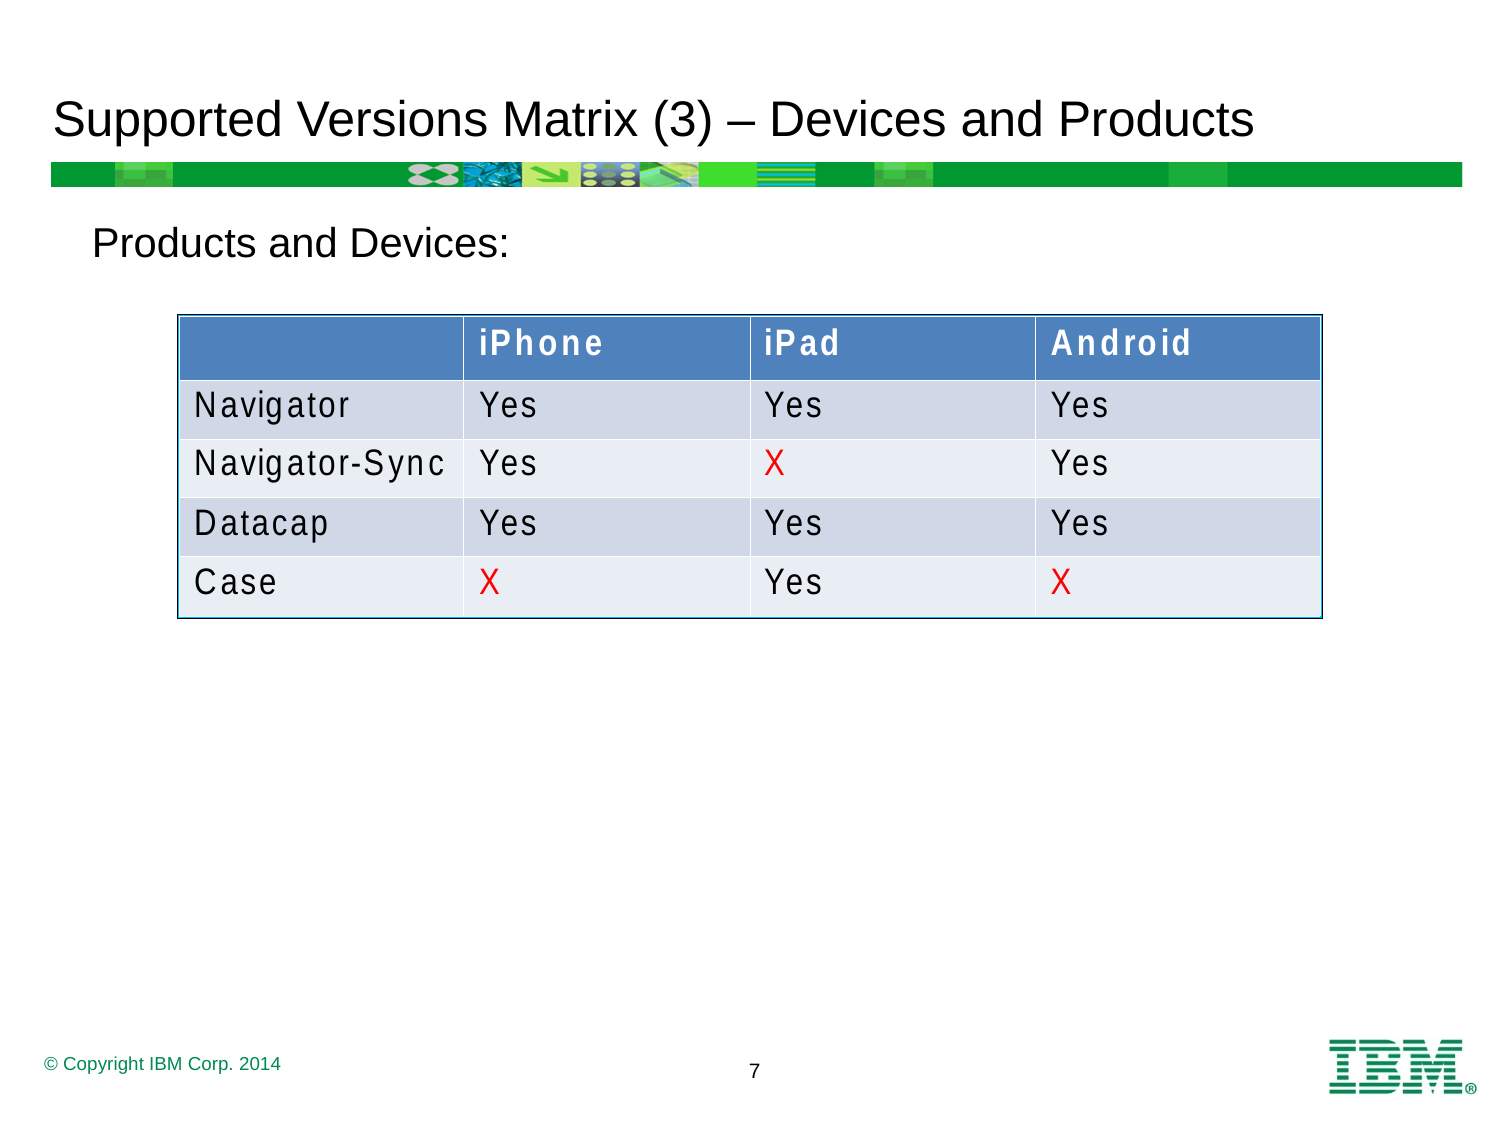

# Supported Versions Matrix (3) – Devices and Products
Products and Devices: